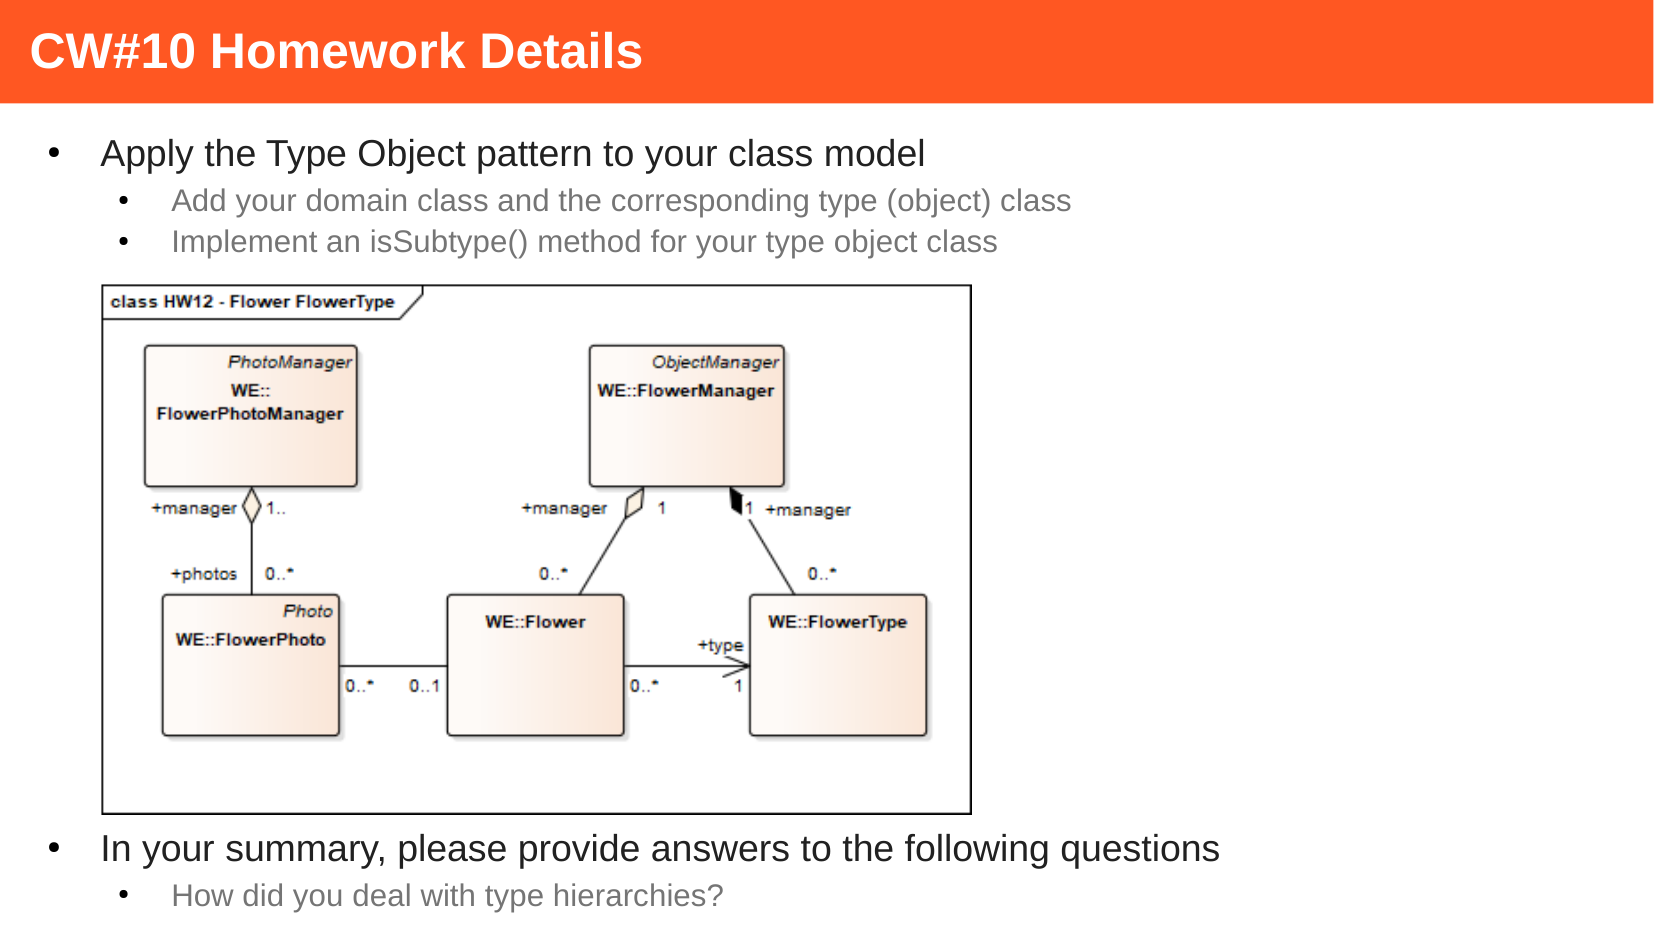

# CW#10 Homework Details
Apply the Type Object pattern to your class model
Add your domain class and the corresponding type (object) class
Implement an isSubtype() method for your type object class
In your summary, please provide answers to the following questions
How did you deal with type hierarchies?
Advanced Design and Programming
27
© 2020 Dirk Riehle - Some Rights Reserved